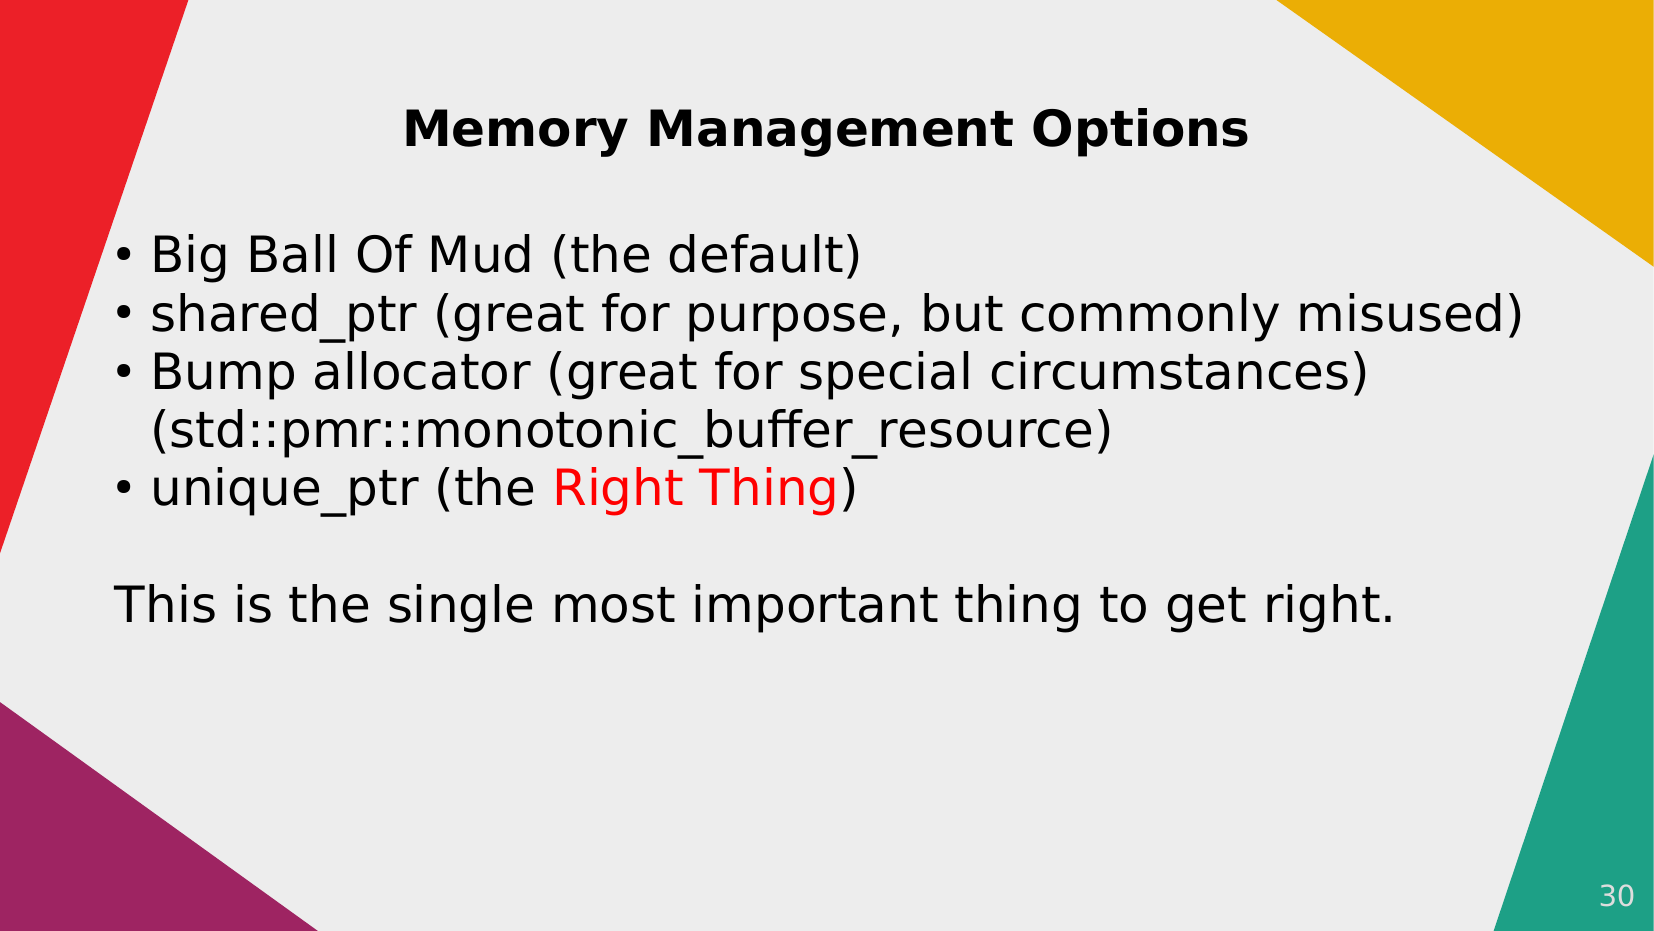

# Memory Management Options
Big Ball Of Mud (the default)
shared_ptr (great for purpose, but commonly misused)
Bump allocator (great for special circumstances) (std::pmr::monotonic_buffer_resource)
unique_ptr (the Right Thing)
This is the single most important thing to get right.
30